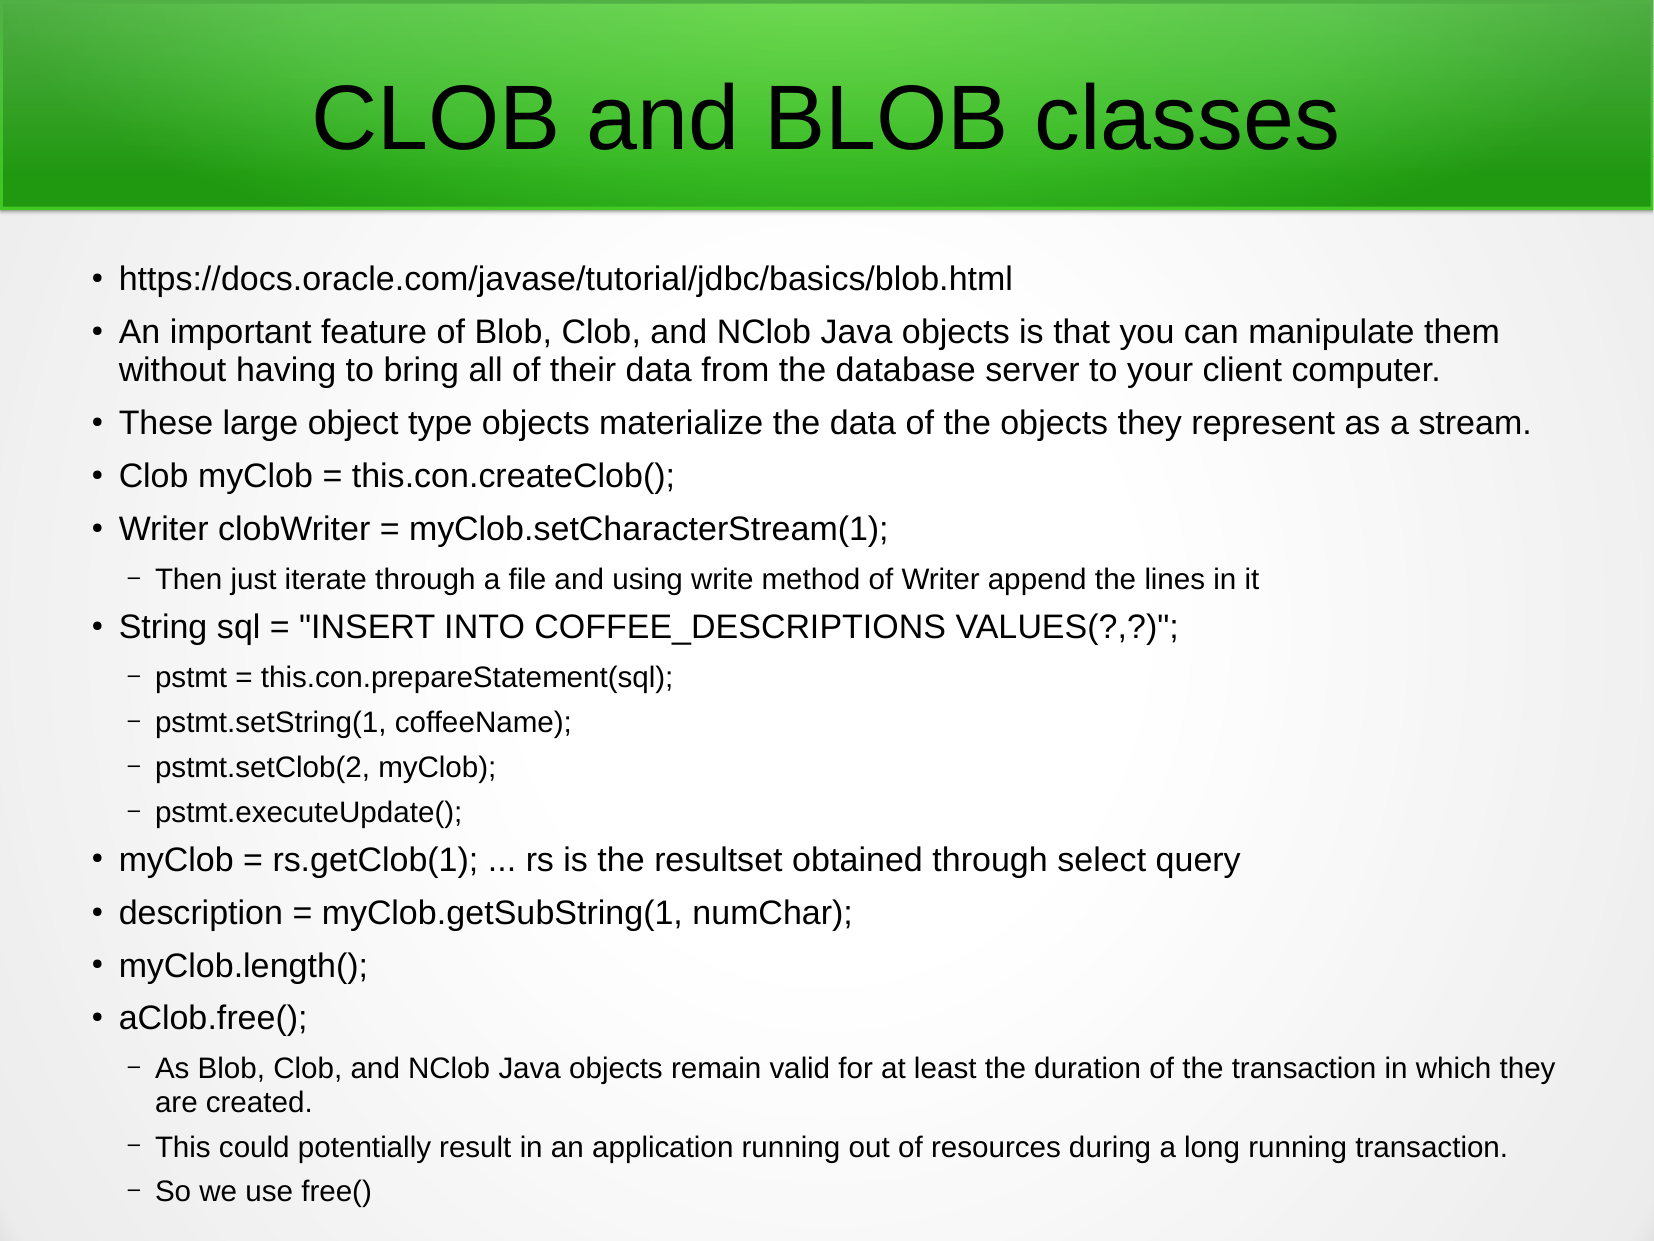

# CLOB and BLOB classes
https://docs.oracle.com/javase/tutorial/jdbc/basics/blob.html
An important feature of Blob, Clob, and NClob Java objects is that you can manipulate them without having to bring all of their data from the database server to your client computer.
These large object type objects materialize the data of the objects they represent as a stream.
Clob myClob = this.con.createClob();
Writer clobWriter = myClob.setCharacterStream(1);
Then just iterate through a file and using write method of Writer append the lines in it
String sql = "INSERT INTO COFFEE_DESCRIPTIONS VALUES(?,?)";
pstmt = this.con.prepareStatement(sql);
pstmt.setString(1, coffeeName);
pstmt.setClob(2, myClob);
pstmt.executeUpdate();
myClob = rs.getClob(1); ... rs is the resultset obtained through select query
description = myClob.getSubString(1, numChar);
myClob.length();
aClob.free();
As Blob, Clob, and NClob Java objects remain valid for at least the duration of the transaction in which they are created.
This could potentially result in an application running out of resources during a long running transaction.
So we use free()